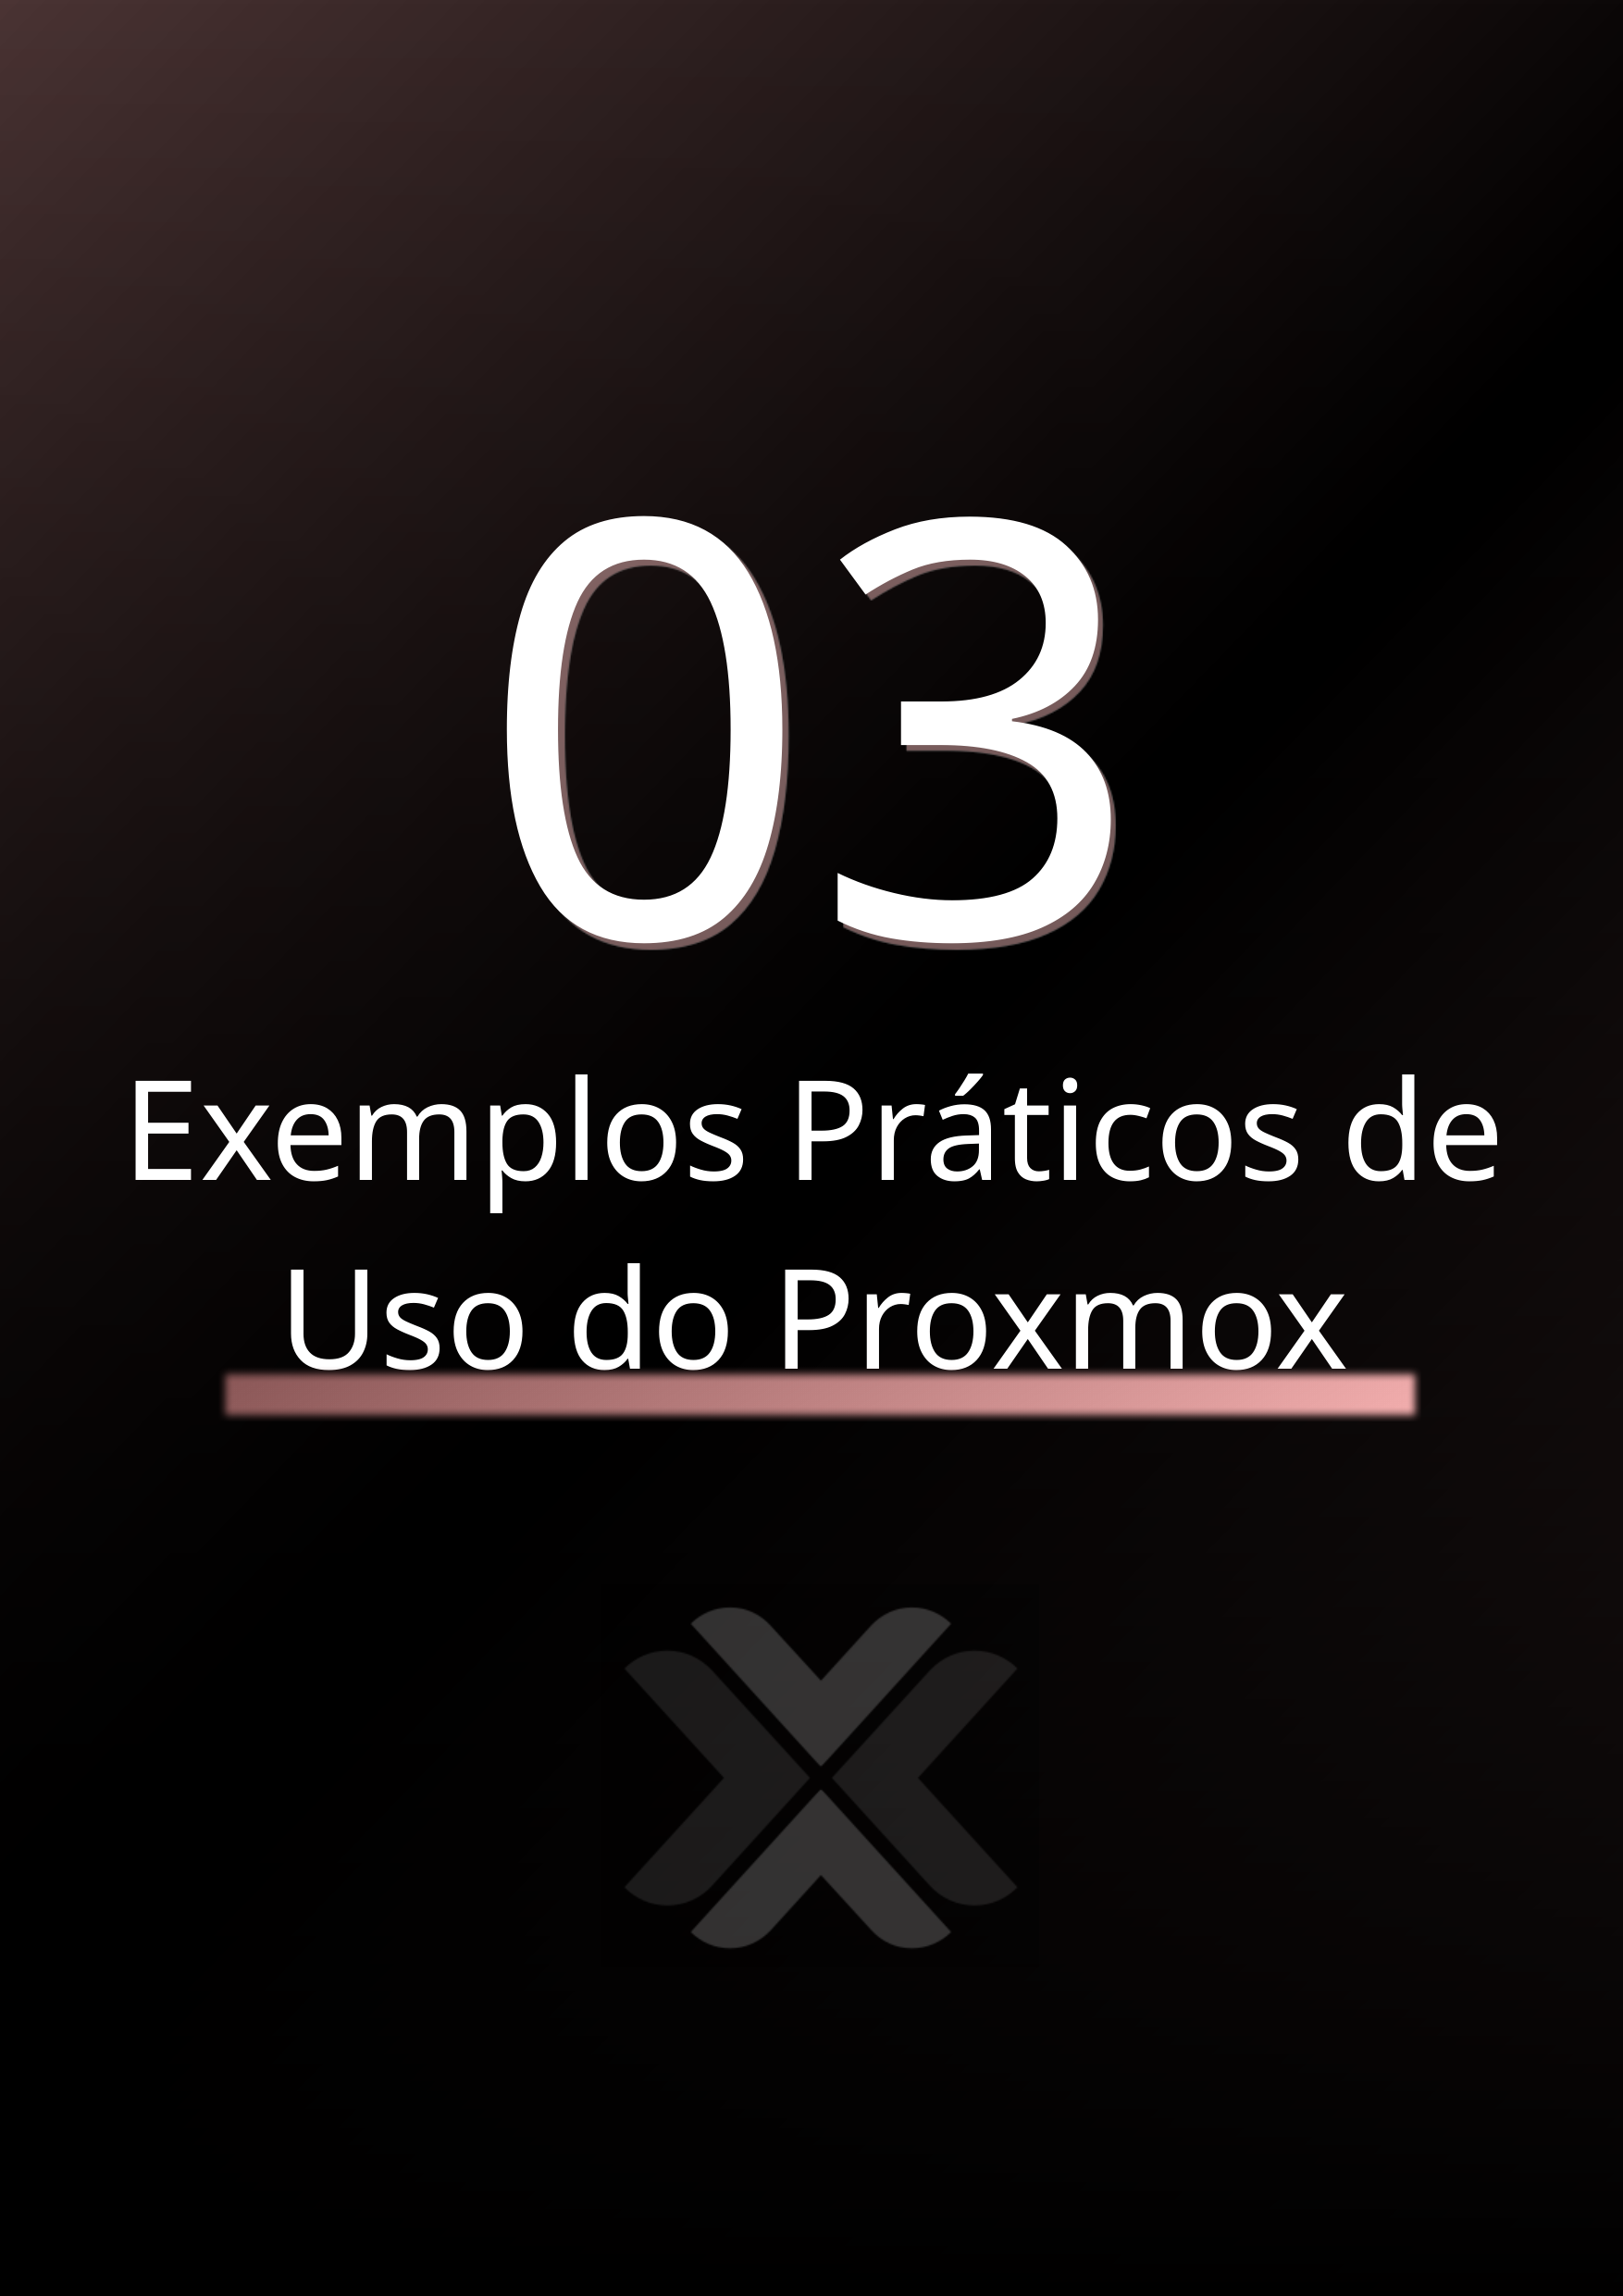

03
Exemplos Práticos de Uso do Proxmox
7